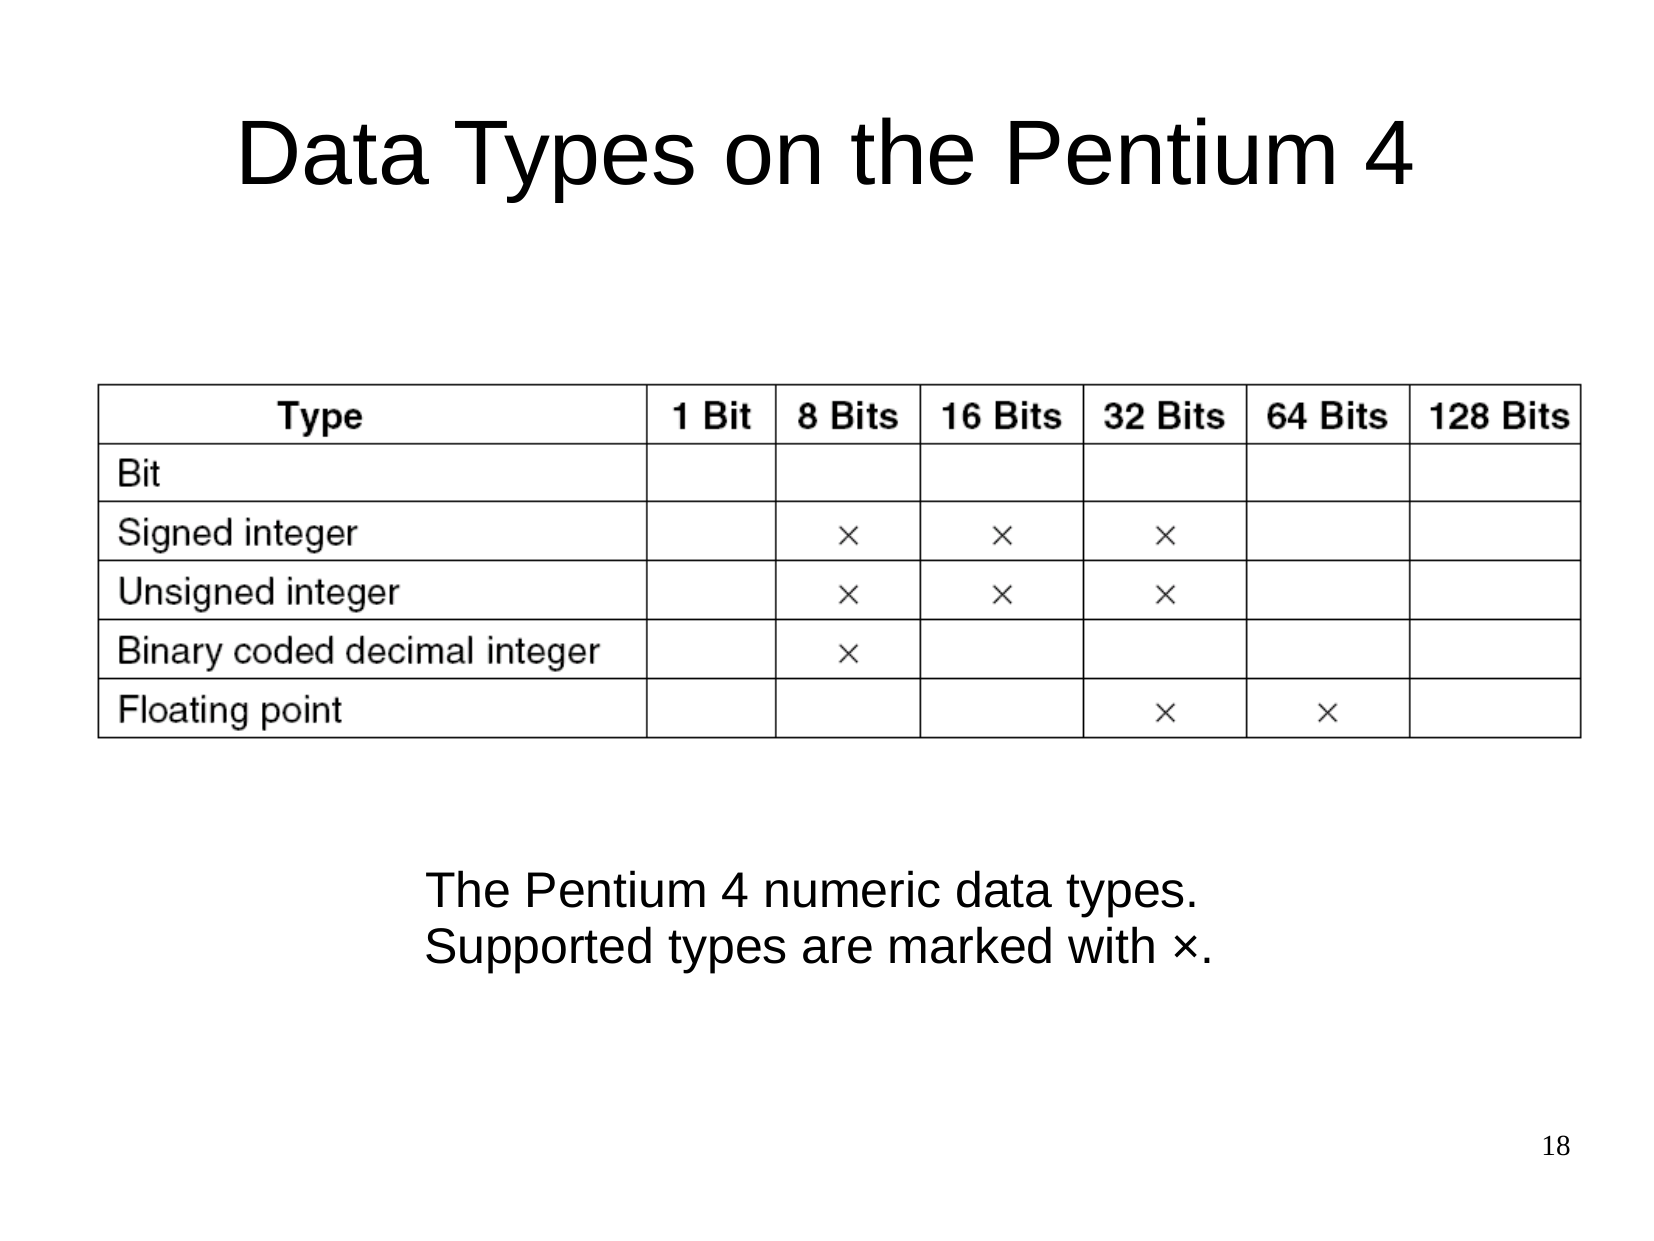

# Data Types on the Pentium 4
The Pentium 4 numeric data types.
Supported types are marked with ×.
18